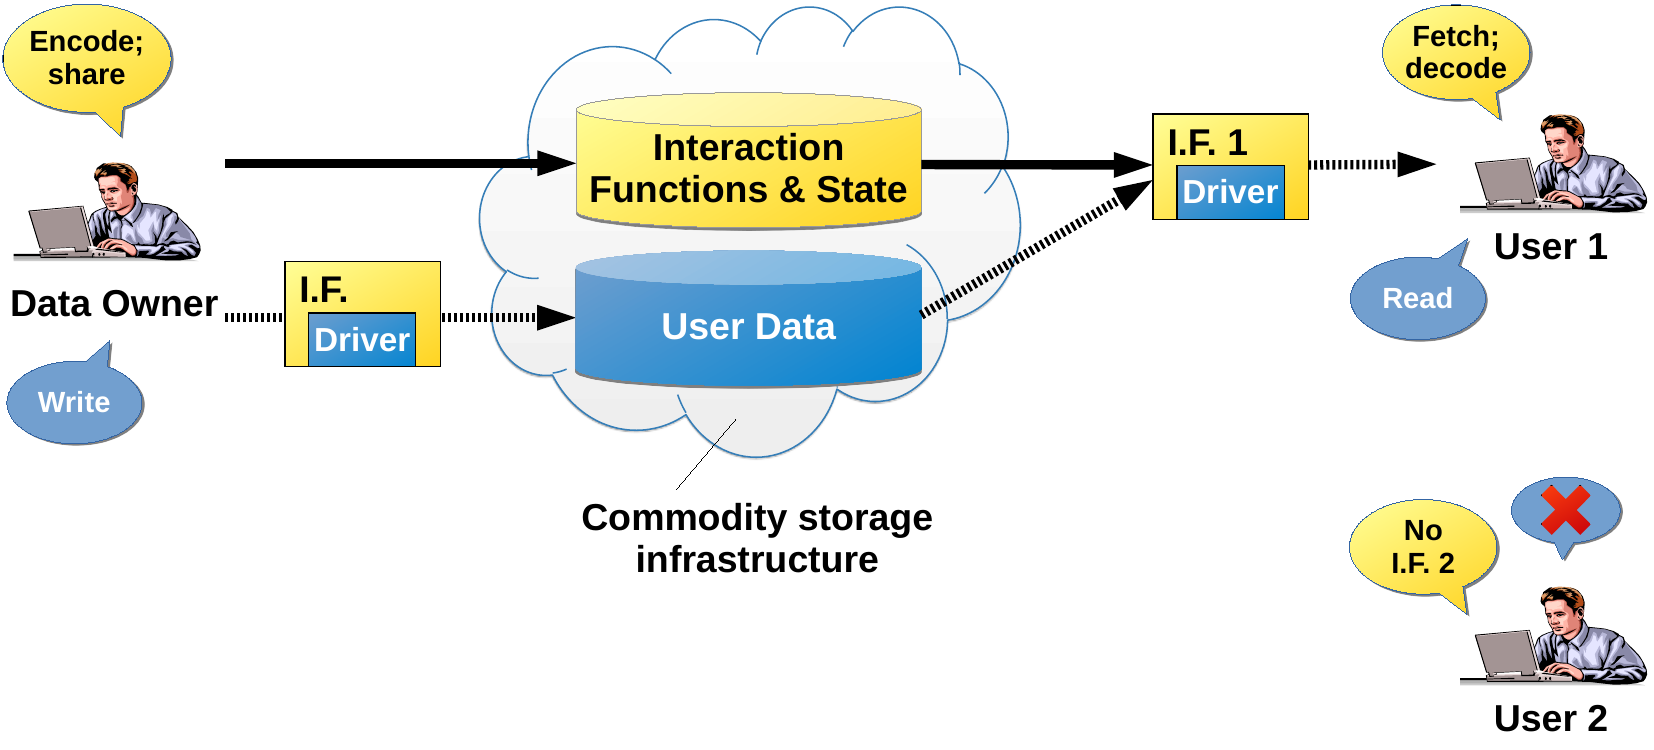

Encode;
share
Fetch;
decode
Interaction
Functions & State
I.F. 1
Driver
User 1
User Data
Read
I.F.
Data Owner
Driver
Write
Commodity storage
infrastructure
No
I.F. 2
User 2